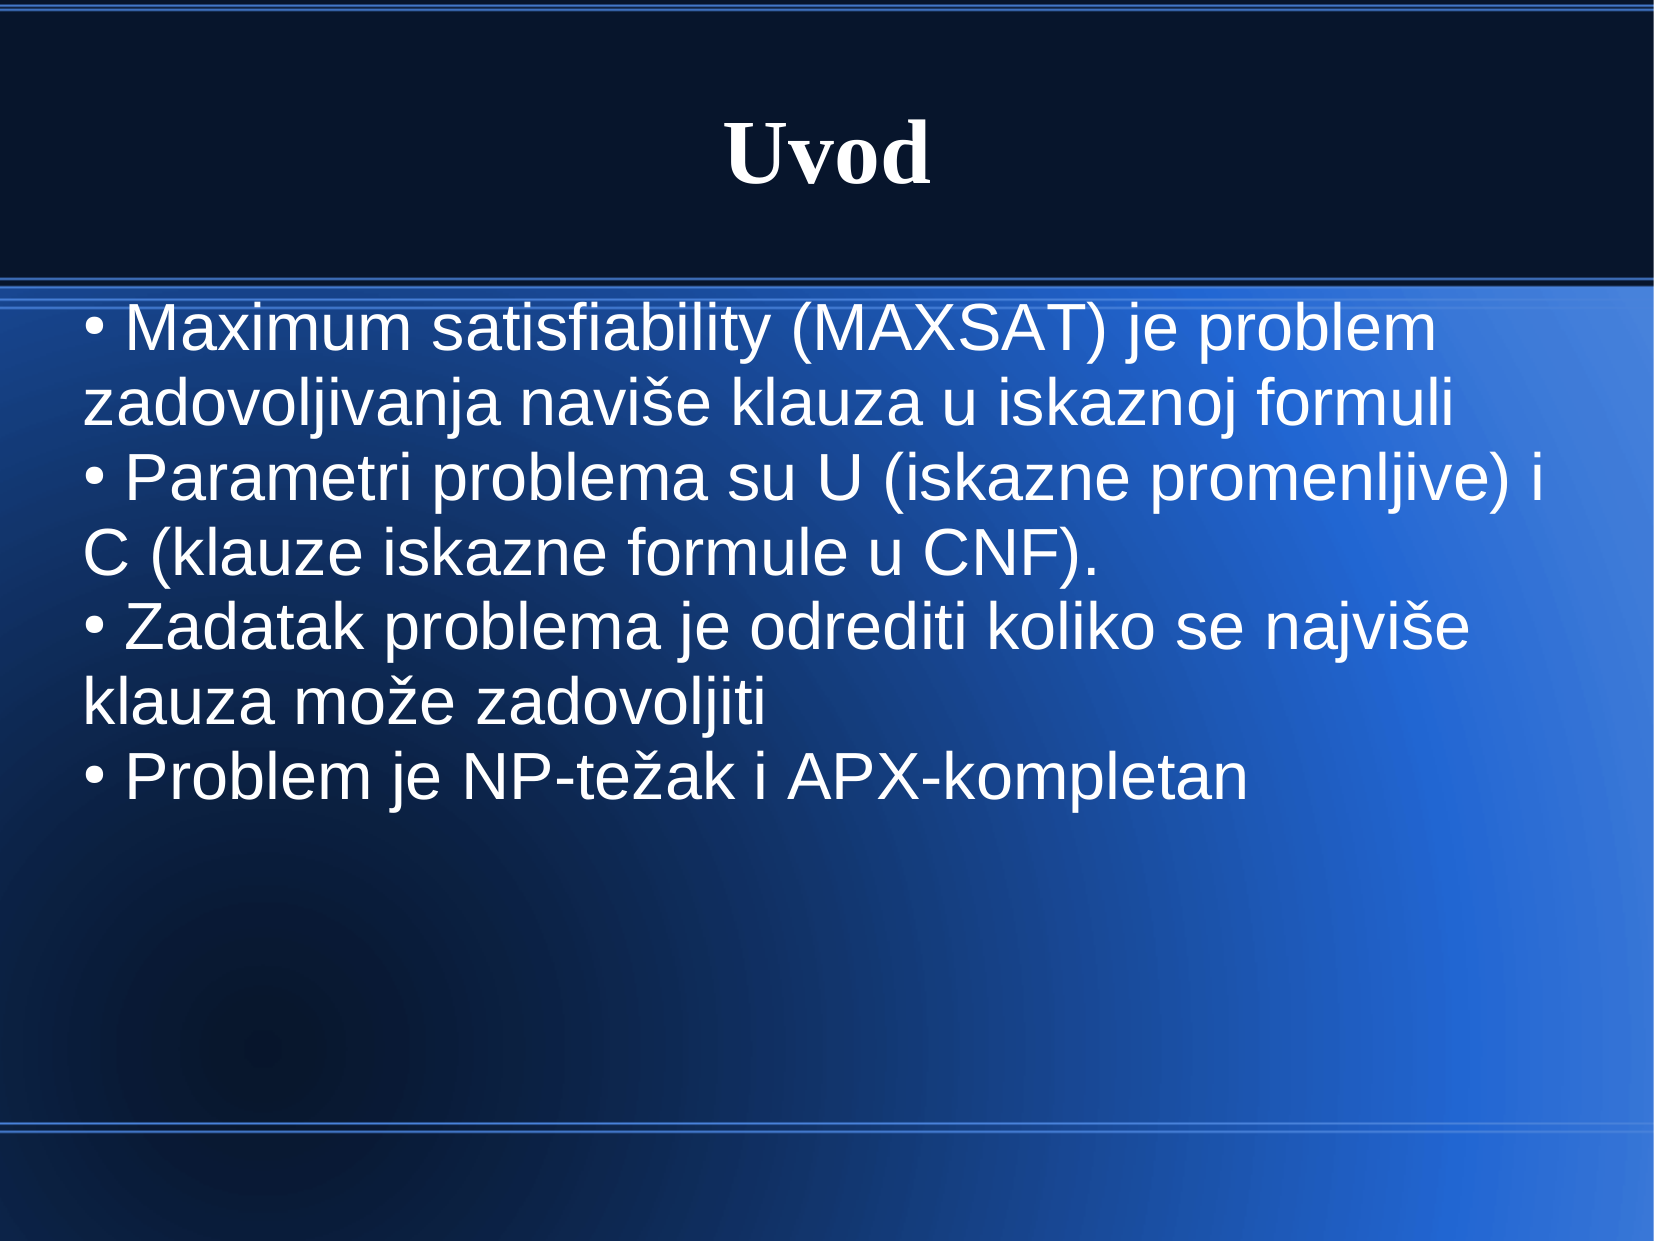

# Uvod
 Maximum satisfiability (MAXSAT) je problem zadovoljivanja naviše klauza u iskaznoj formuli
 Parametri problema su U (iskazne promenljive) i C (klauze iskazne formule u CNF).
 Zadatak problema je odrediti koliko se najviše klauza može zadovoljiti
 Problem je NP-težak i APX-kompletan